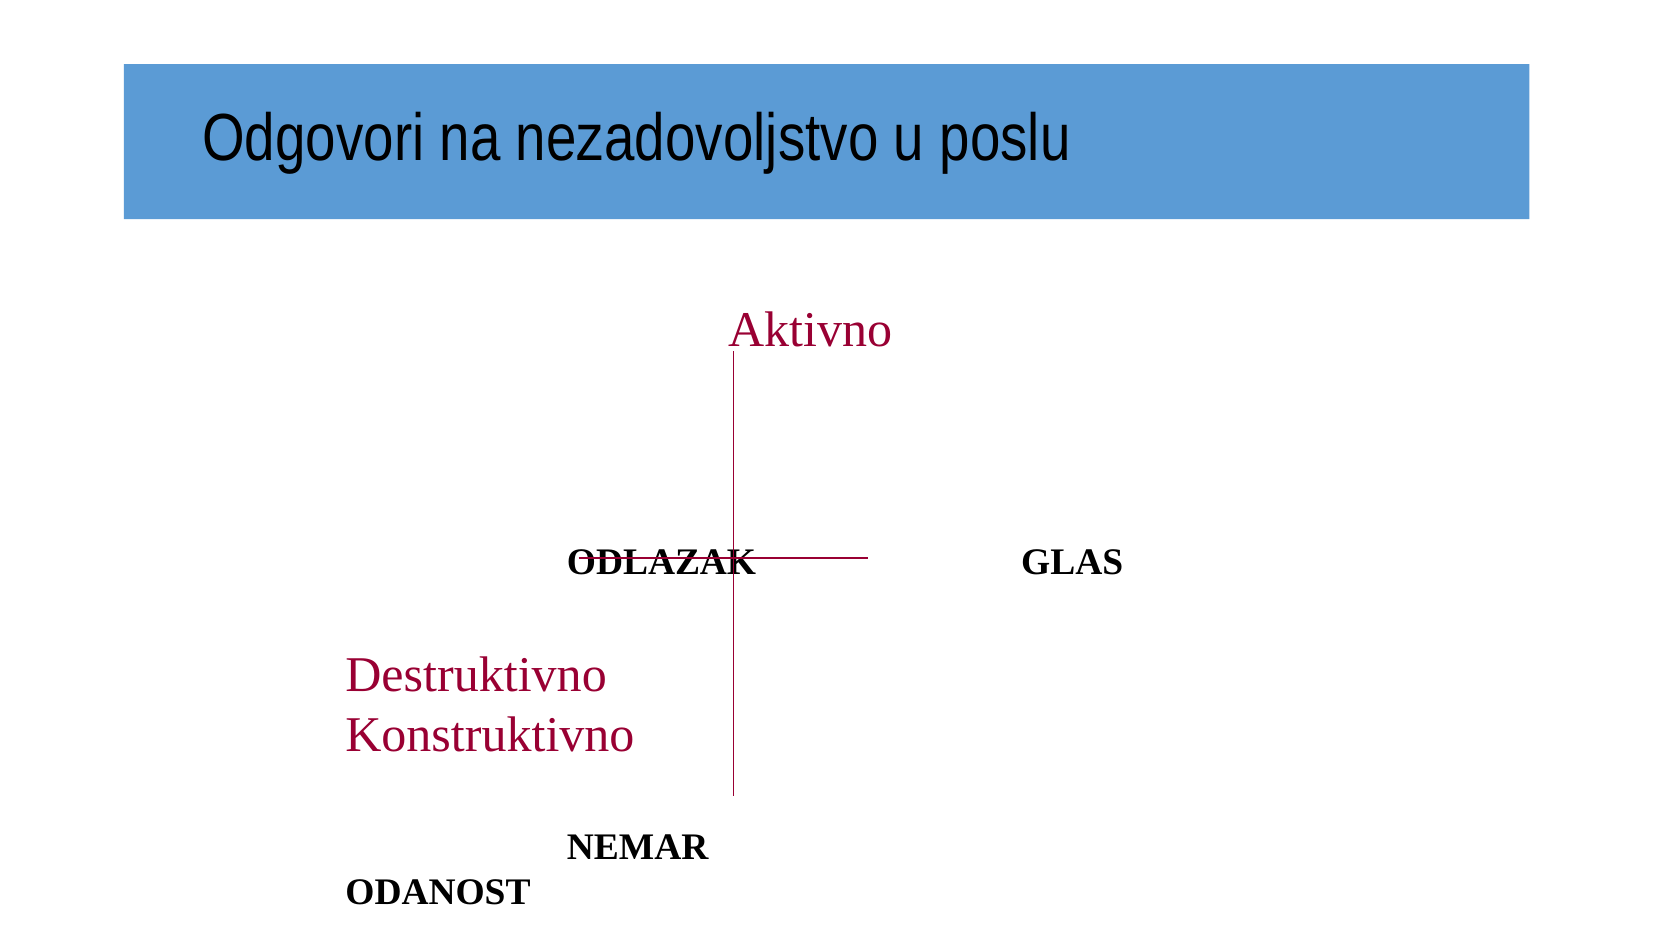

# Odgovori na nezadovoljstvo u poslu
 	 Aktivno
 	 	ODLAZAK			 GLAS
Destruktivno					 Konstruktivno
 	 		NEMAR	 			 ODANOST
		 		Pasivno